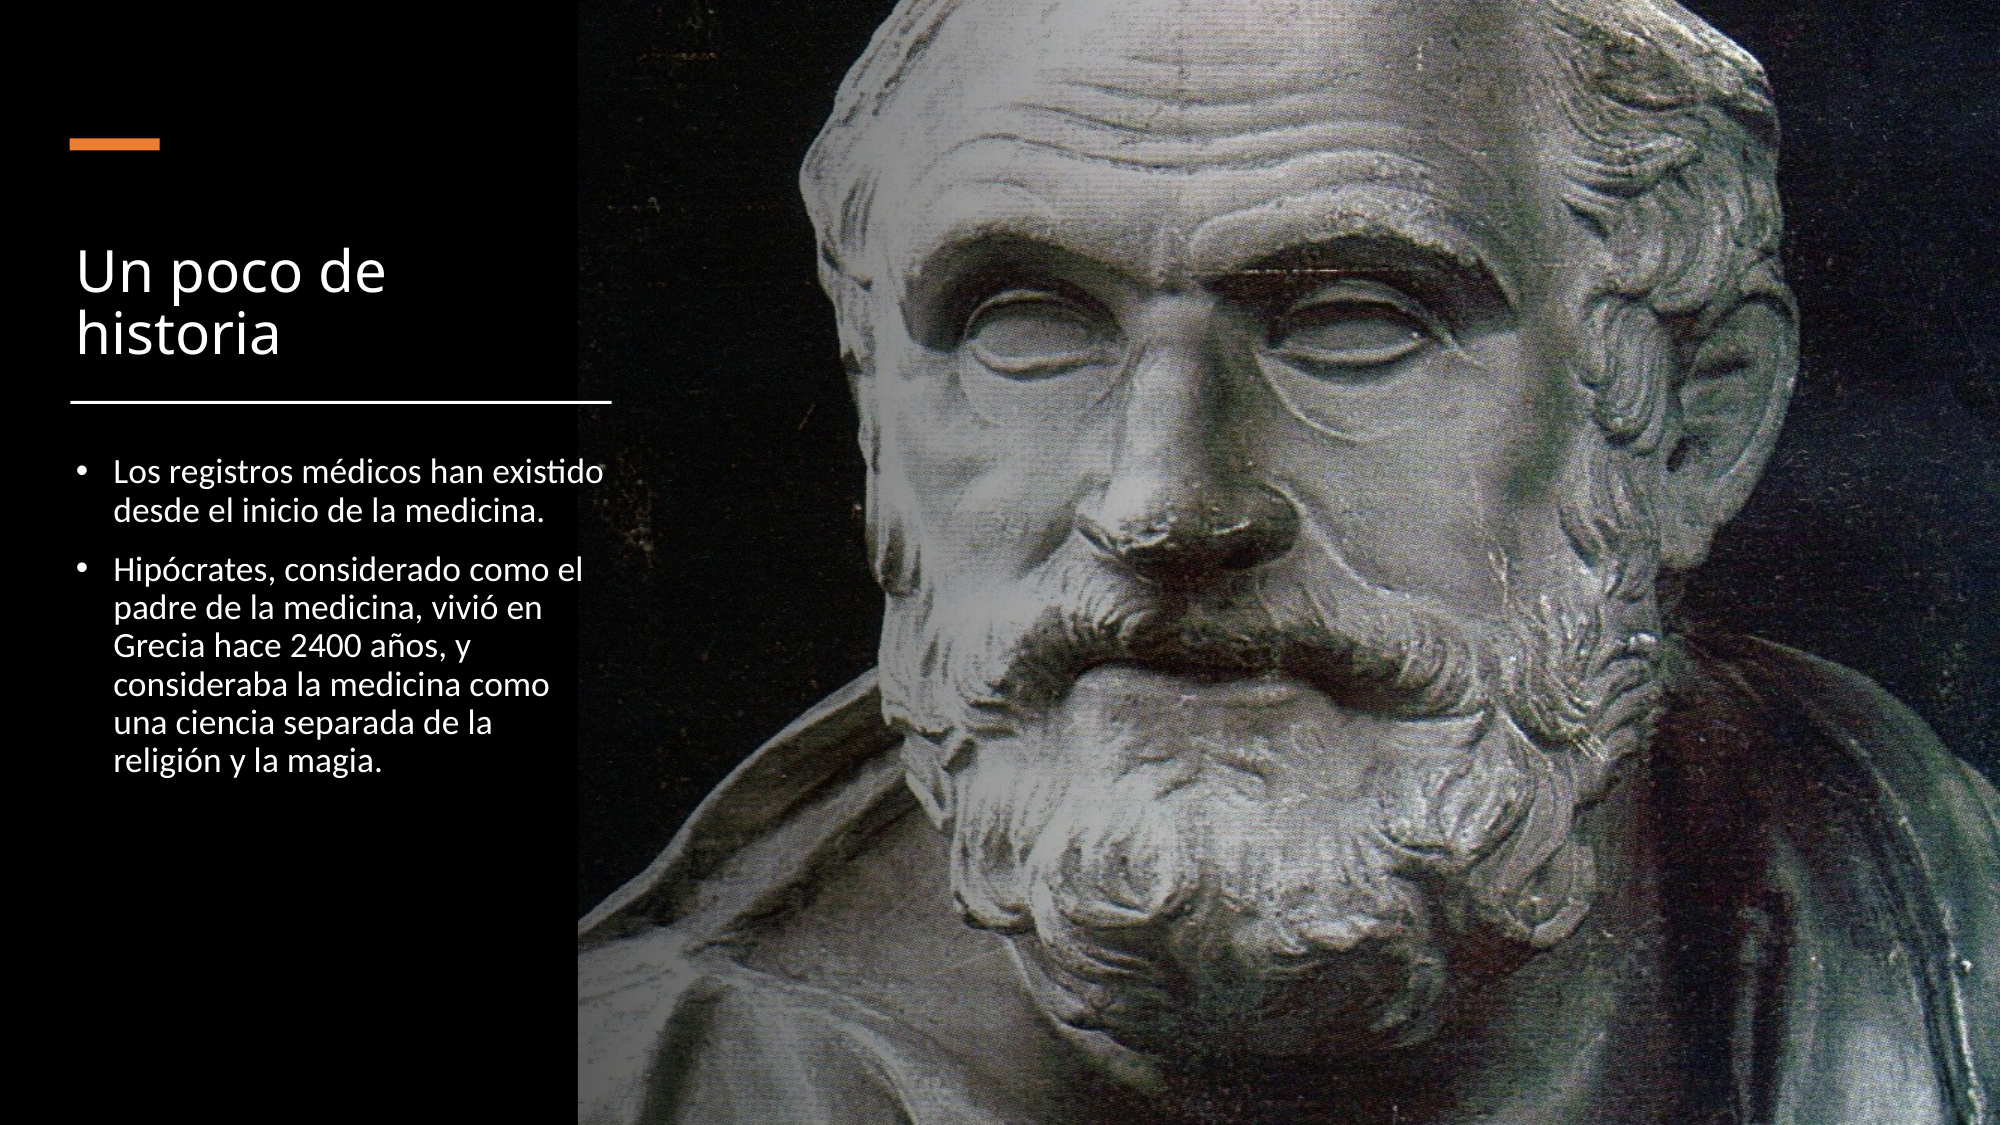

# Un poco de historia
Los registros médicos han existido desde el inicio de la medicina.
Hipócrates, considerado como el padre de la medicina, vivió en Grecia hace 2400 años, y consideraba la medicina como una ciencia separada de la religión y la magia.